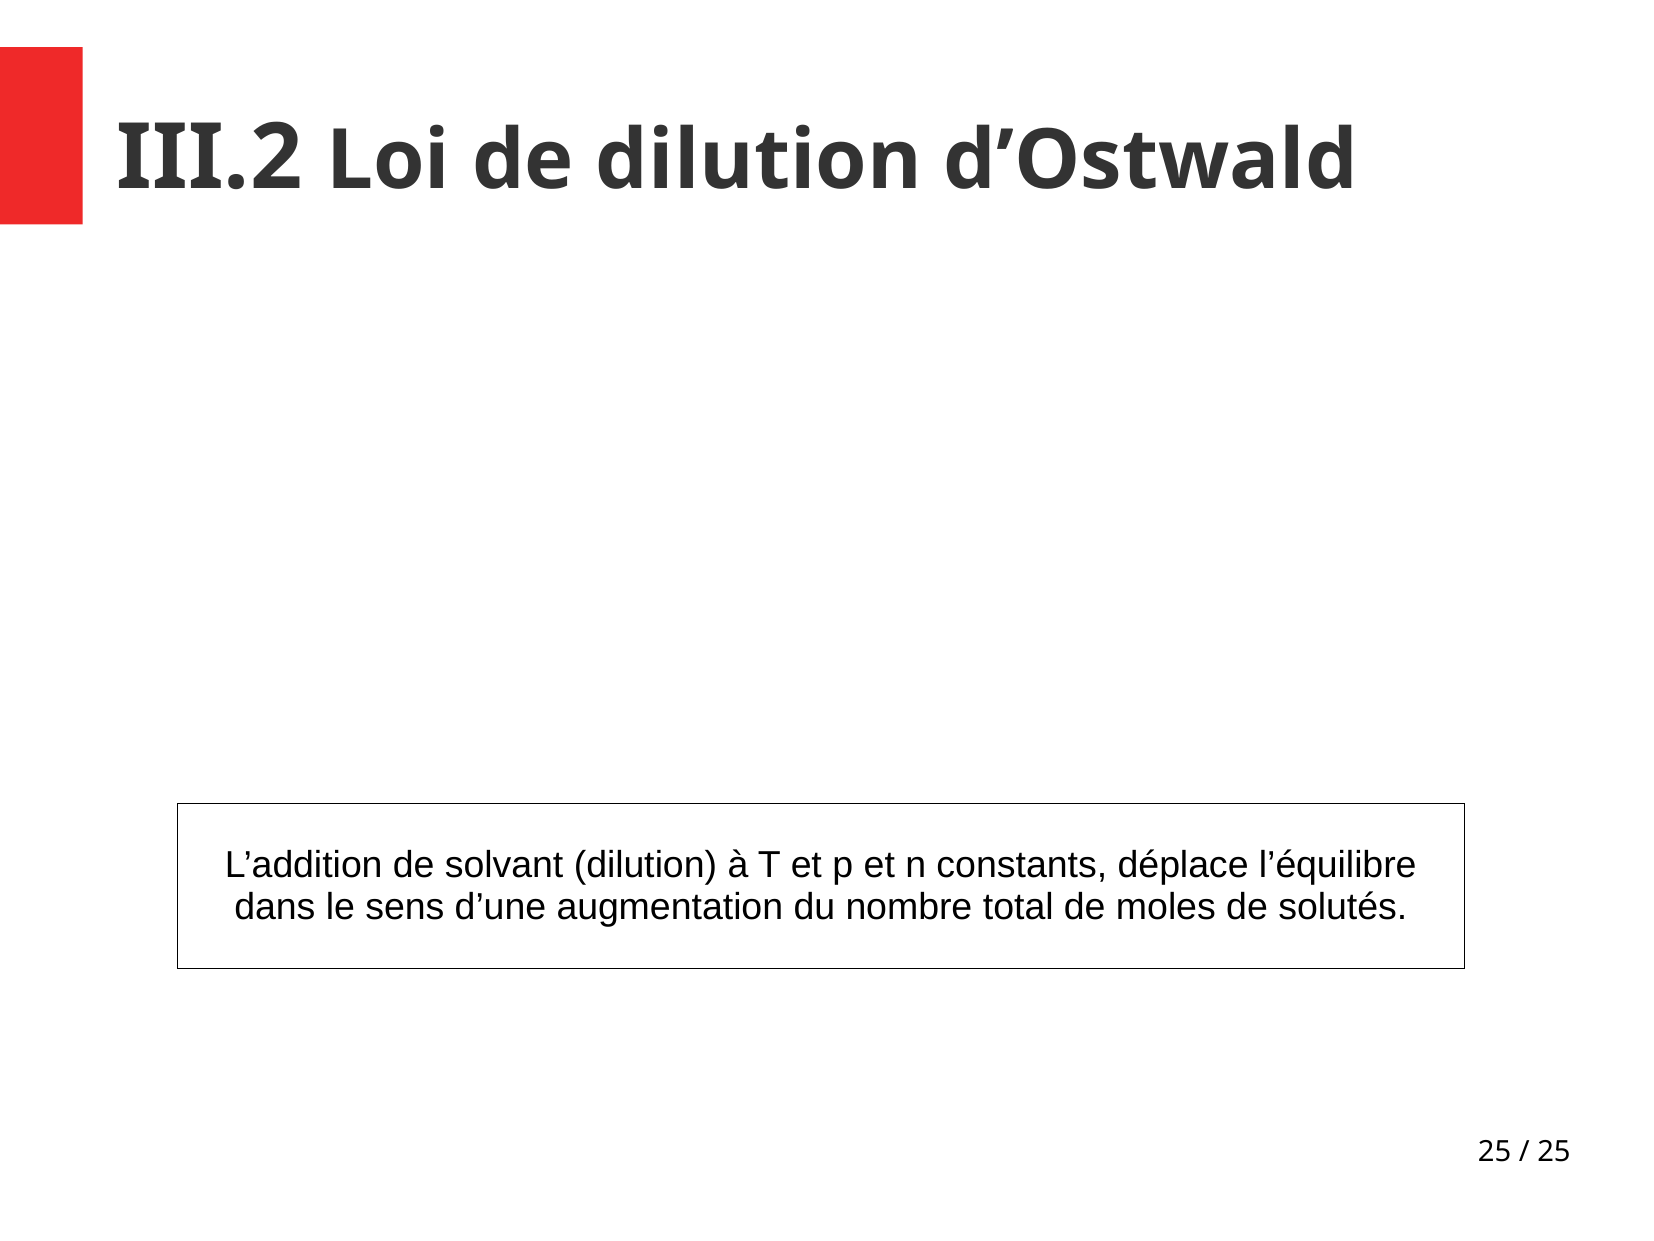

# III.2 Loi de dilution d’Ostwald
L’addition de solvant (dilution) à T et p et n constants, déplace l’équilibre dans le sens d’une augmentation du nombre total de moles de solutés.
25